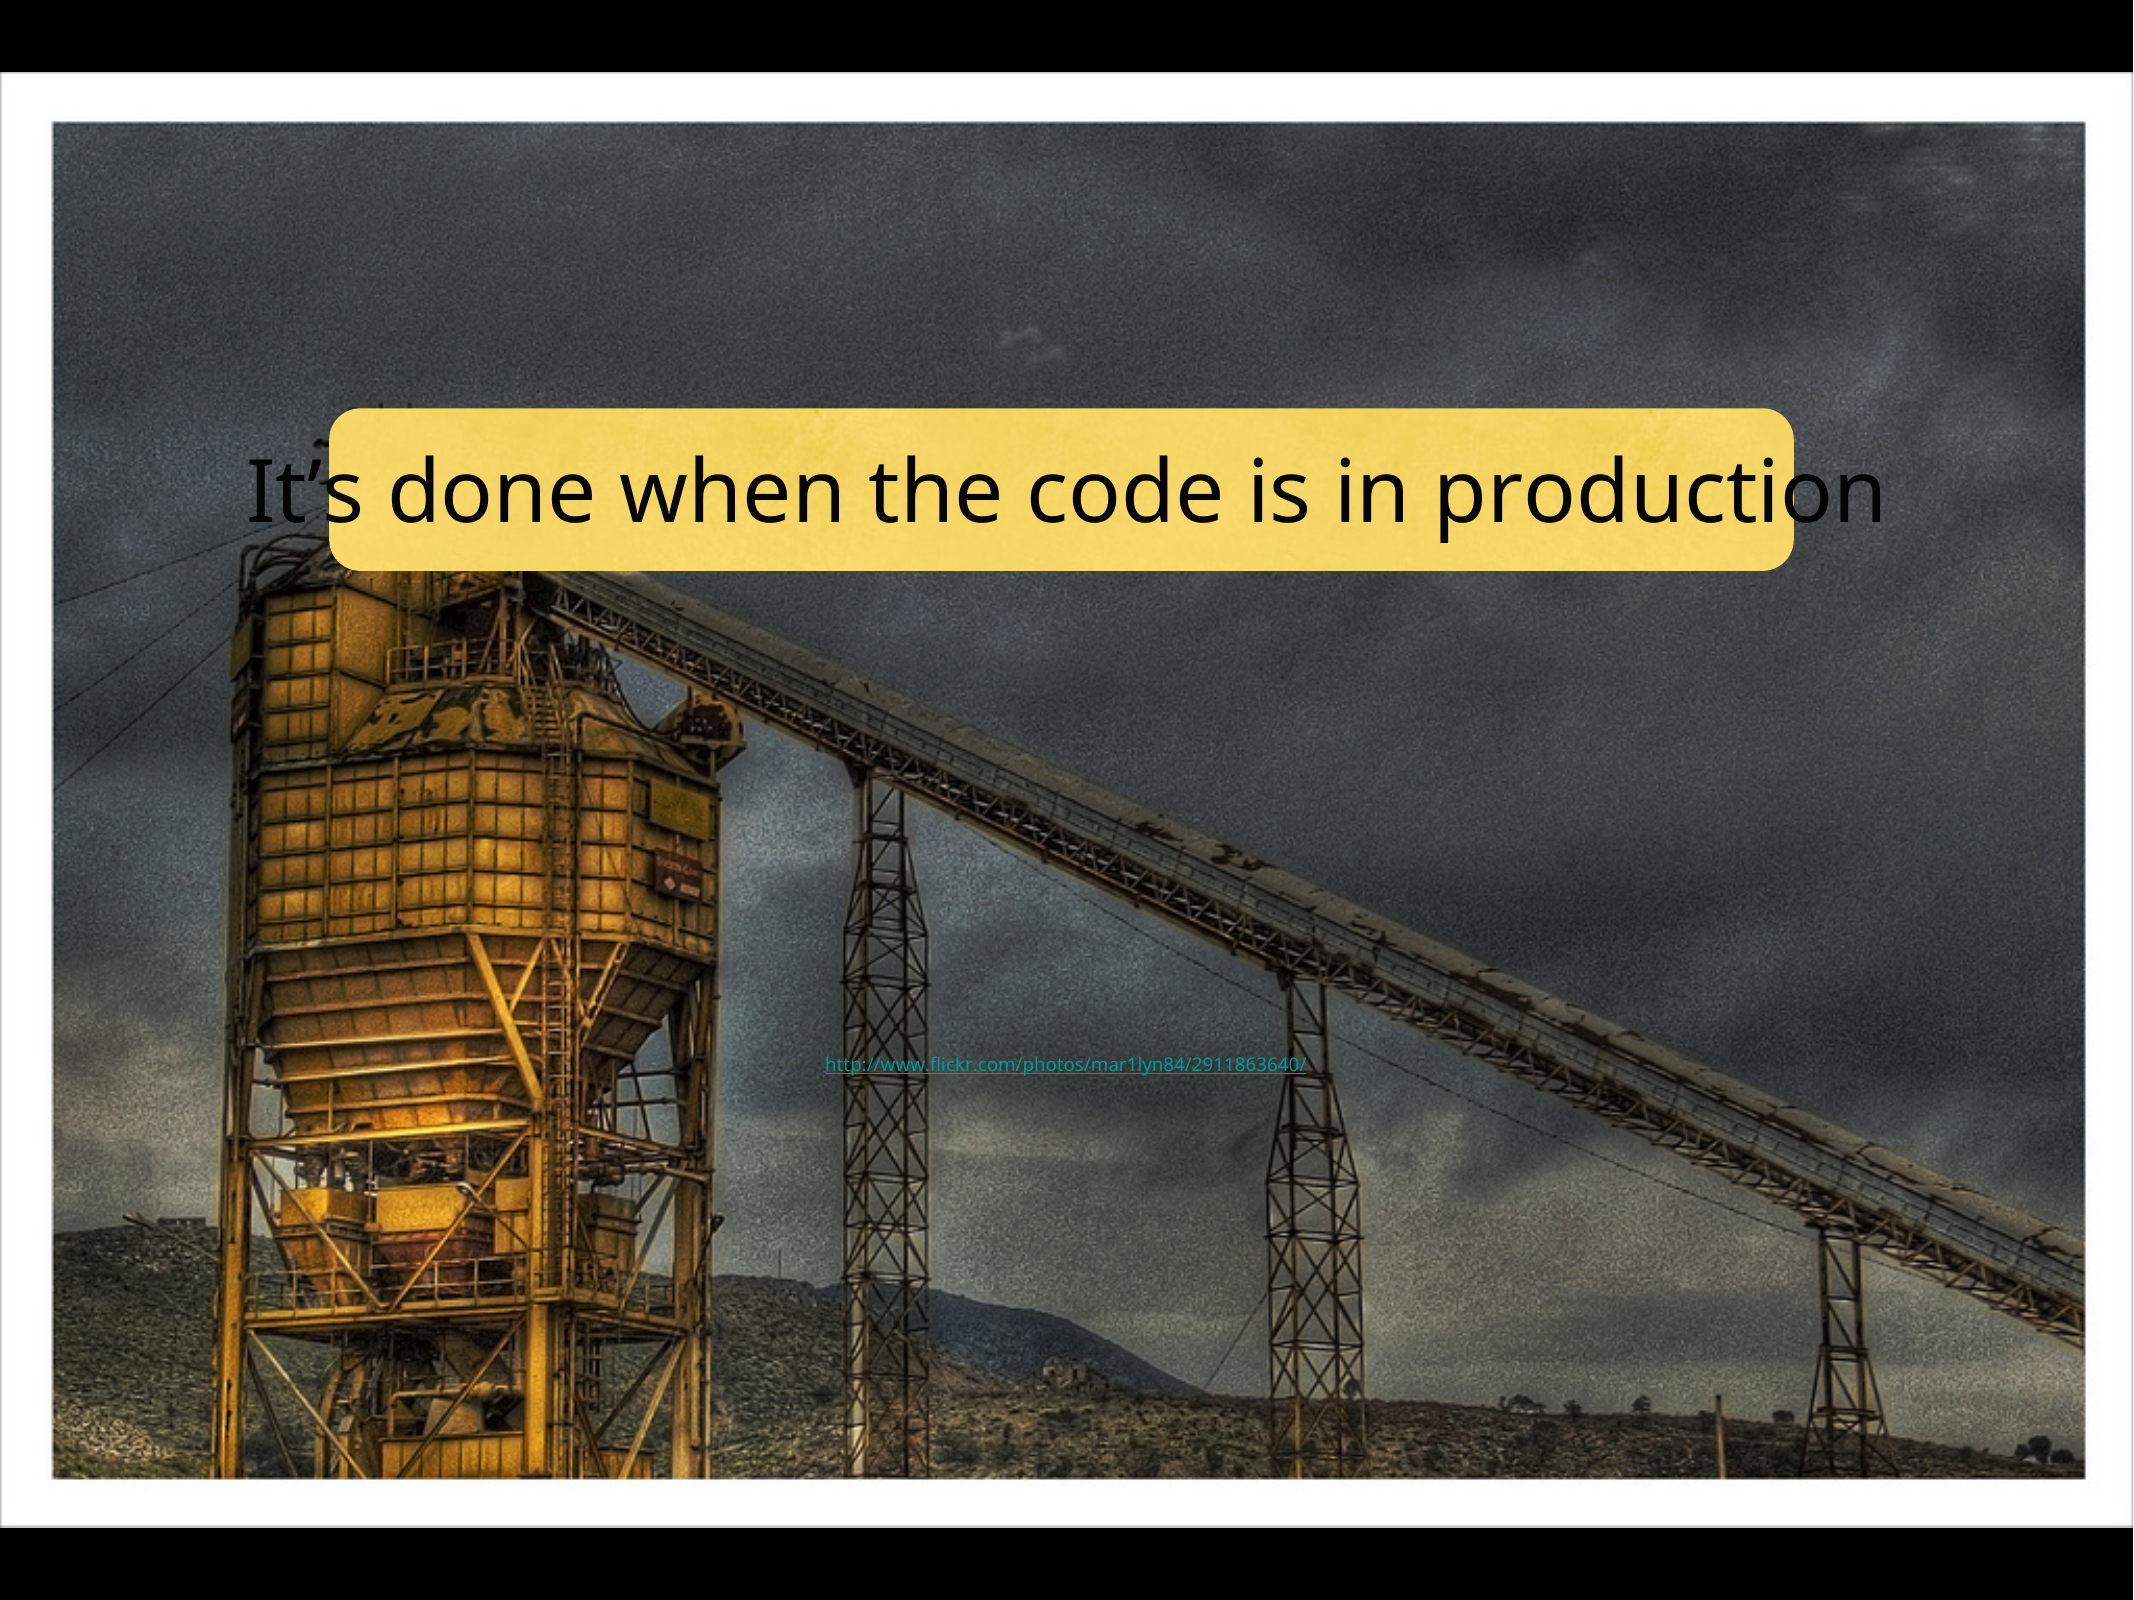

It’s done when the code is in production
http://www.flickr.com/photos/mar1lyn84/2911863640/